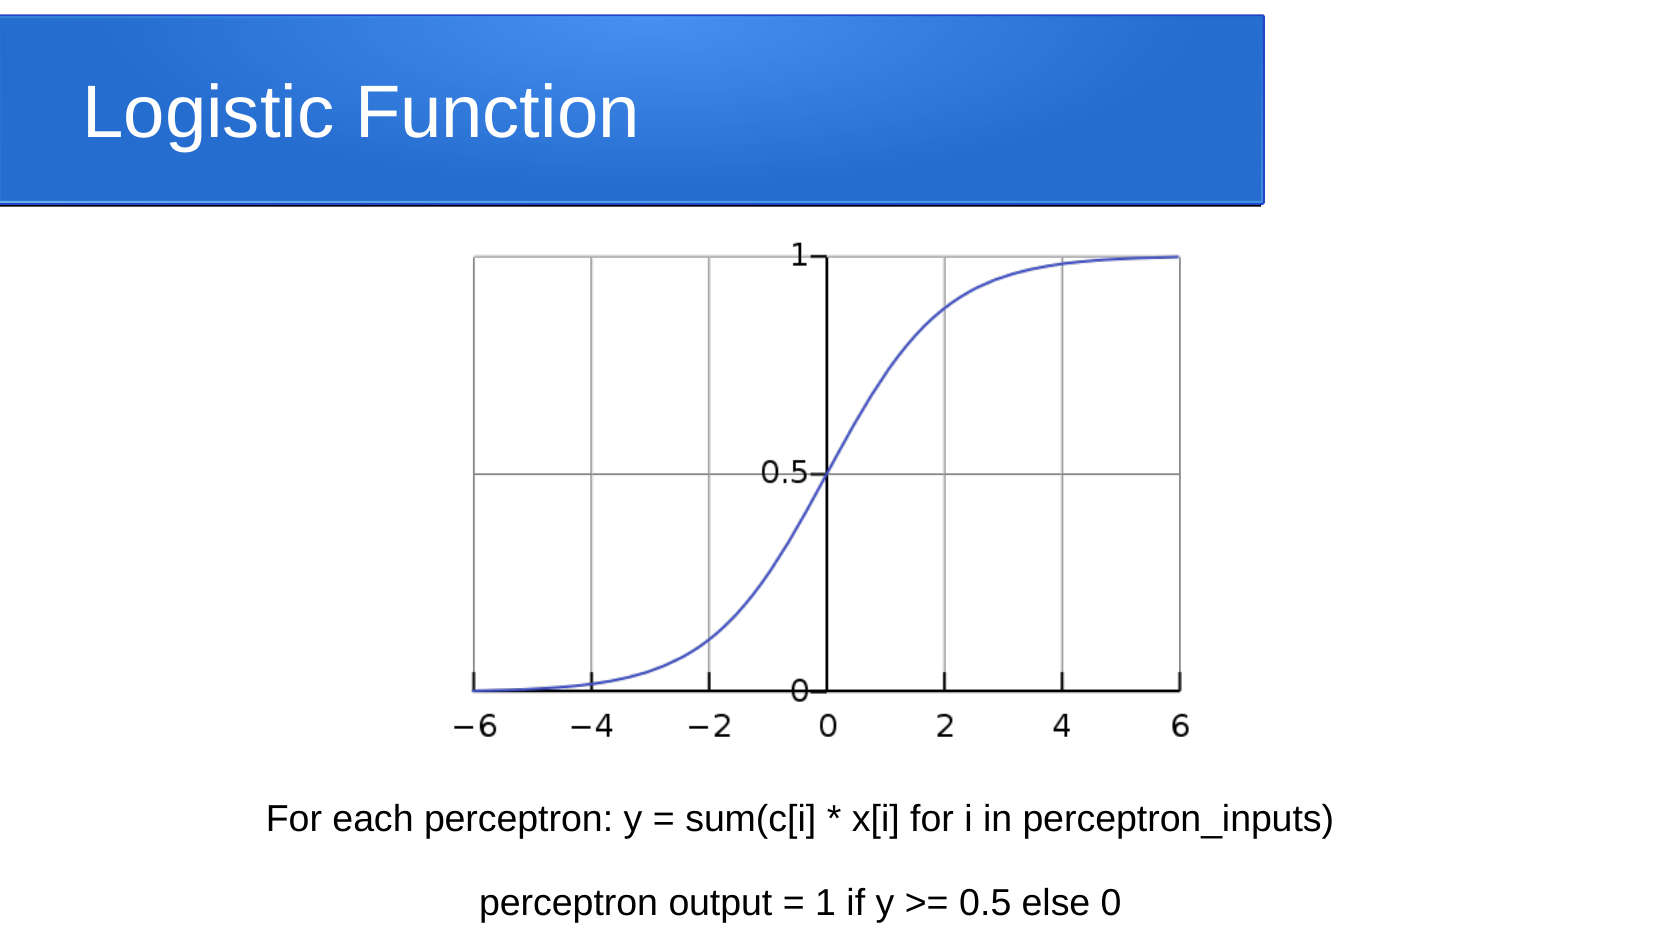

# Logistic Function
For each perceptron: y = sum(c[i] * x[i] for i in perceptron_inputs)
perceptron output = 1 if y >= 0.5 else 0